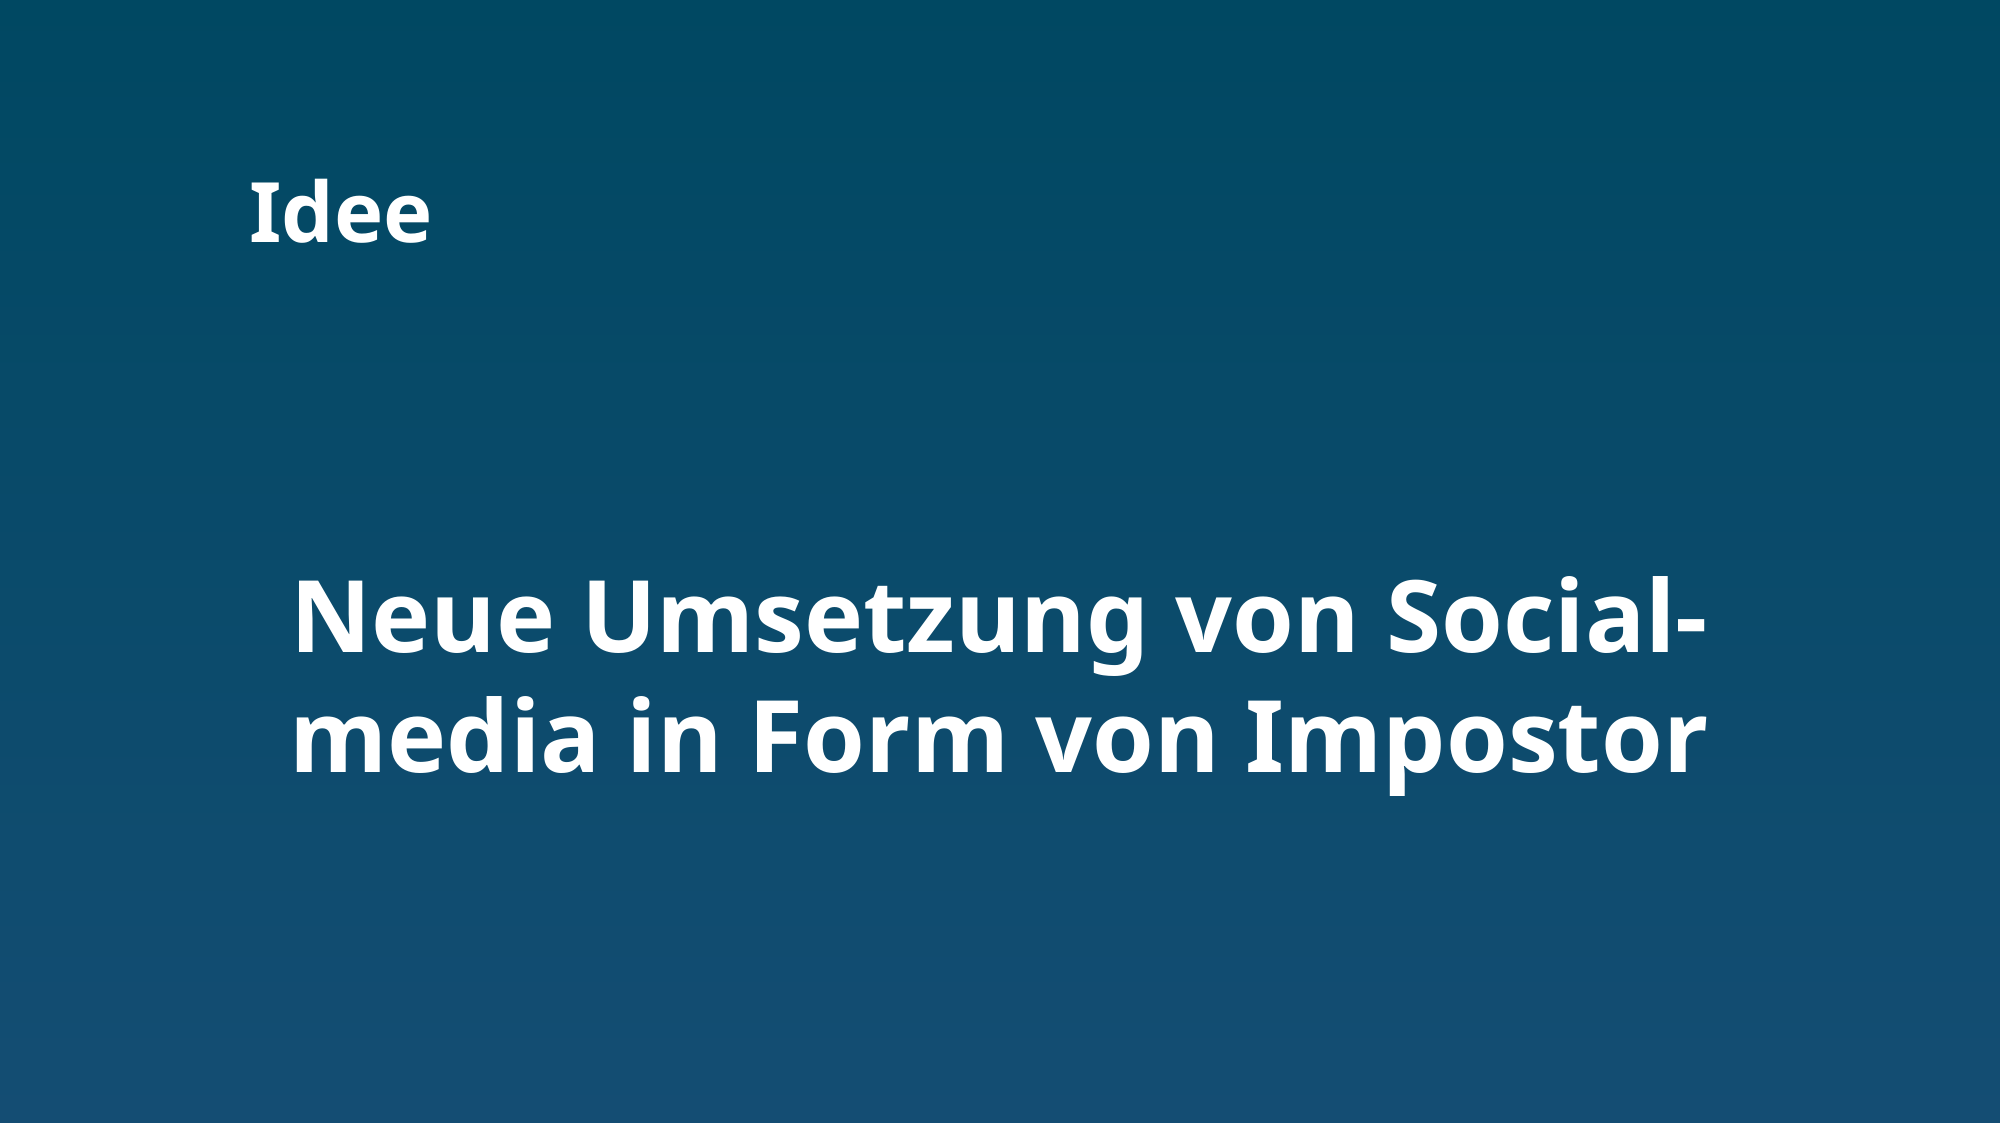

Idee
Neue Umsetzung von Social-media in Form von Impostor